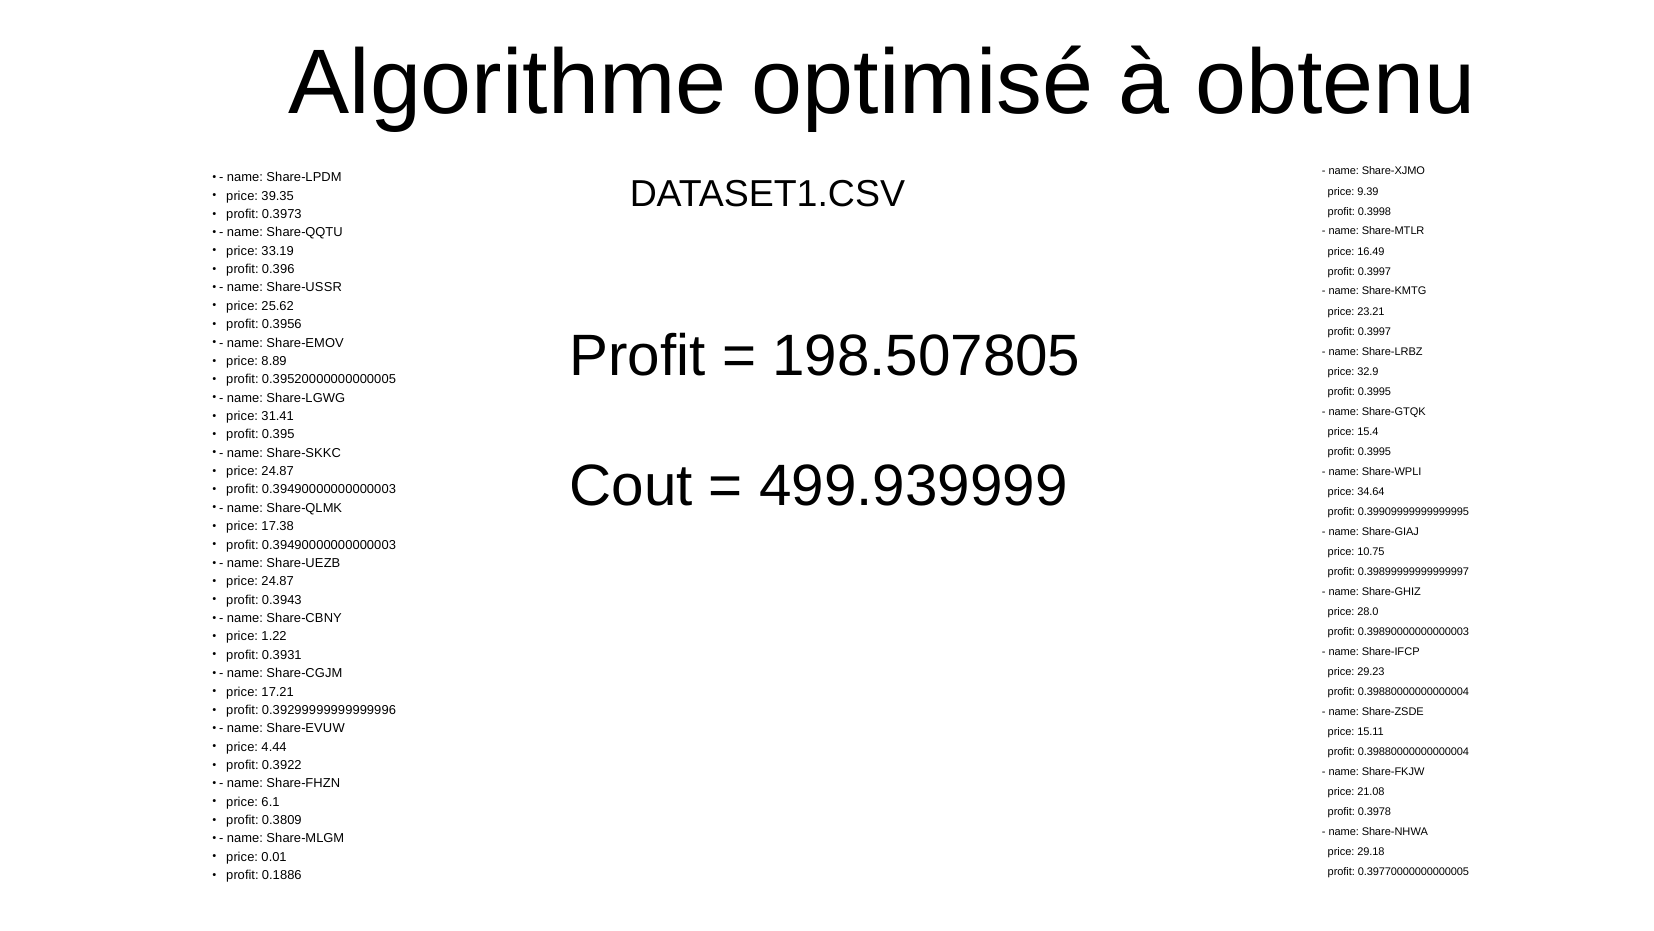

# Algorithme optimisé à obtenu
DATASET1.CSV
- name: Share-XJMO
 price: 9.39
 profit: 0.3998
- name: Share-MTLR
 price: 16.49
 profit: 0.3997
- name: Share-KMTG
 price: 23.21
 profit: 0.3997
- name: Share-LRBZ
 price: 32.9
 profit: 0.3995
- name: Share-GTQK
 price: 15.4
 profit: 0.3995
- name: Share-WPLI
 price: 34.64
 profit: 0.39909999999999995
- name: Share-GIAJ
 price: 10.75
 profit: 0.39899999999999997
- name: Share-GHIZ
 price: 28.0
 profit: 0.39890000000000003
- name: Share-IFCP
 price: 29.23
 profit: 0.39880000000000004
- name: Share-ZSDE
 price: 15.11
 profit: 0.39880000000000004
- name: Share-FKJW
 price: 21.08
 profit: 0.3978
- name: Share-NHWA
 price: 29.18
 profit: 0.39770000000000005
- name: Share-LPDM
 price: 39.35
 profit: 0.3973
- name: Share-QQTU
 price: 33.19
 profit: 0.396
- name: Share-USSR
 price: 25.62
 profit: 0.3956
- name: Share-EMOV
 price: 8.89
 profit: 0.39520000000000005
- name: Share-LGWG
 price: 31.41
 profit: 0.395
- name: Share-SKKC
 price: 24.87
 profit: 0.39490000000000003
- name: Share-QLMK
 price: 17.38
 profit: 0.39490000000000003
- name: Share-UEZB
 price: 24.87
 profit: 0.3943
- name: Share-CBNY
 price: 1.22
 profit: 0.3931
- name: Share-CGJM
 price: 17.21
 profit: 0.39299999999999996
- name: Share-EVUW
 price: 4.44
 profit: 0.3922
- name: Share-FHZN
 price: 6.1
 profit: 0.3809
- name: Share-MLGM
 price: 0.01
 profit: 0.1886
Profit = 198.507805
Cout = 499.939999